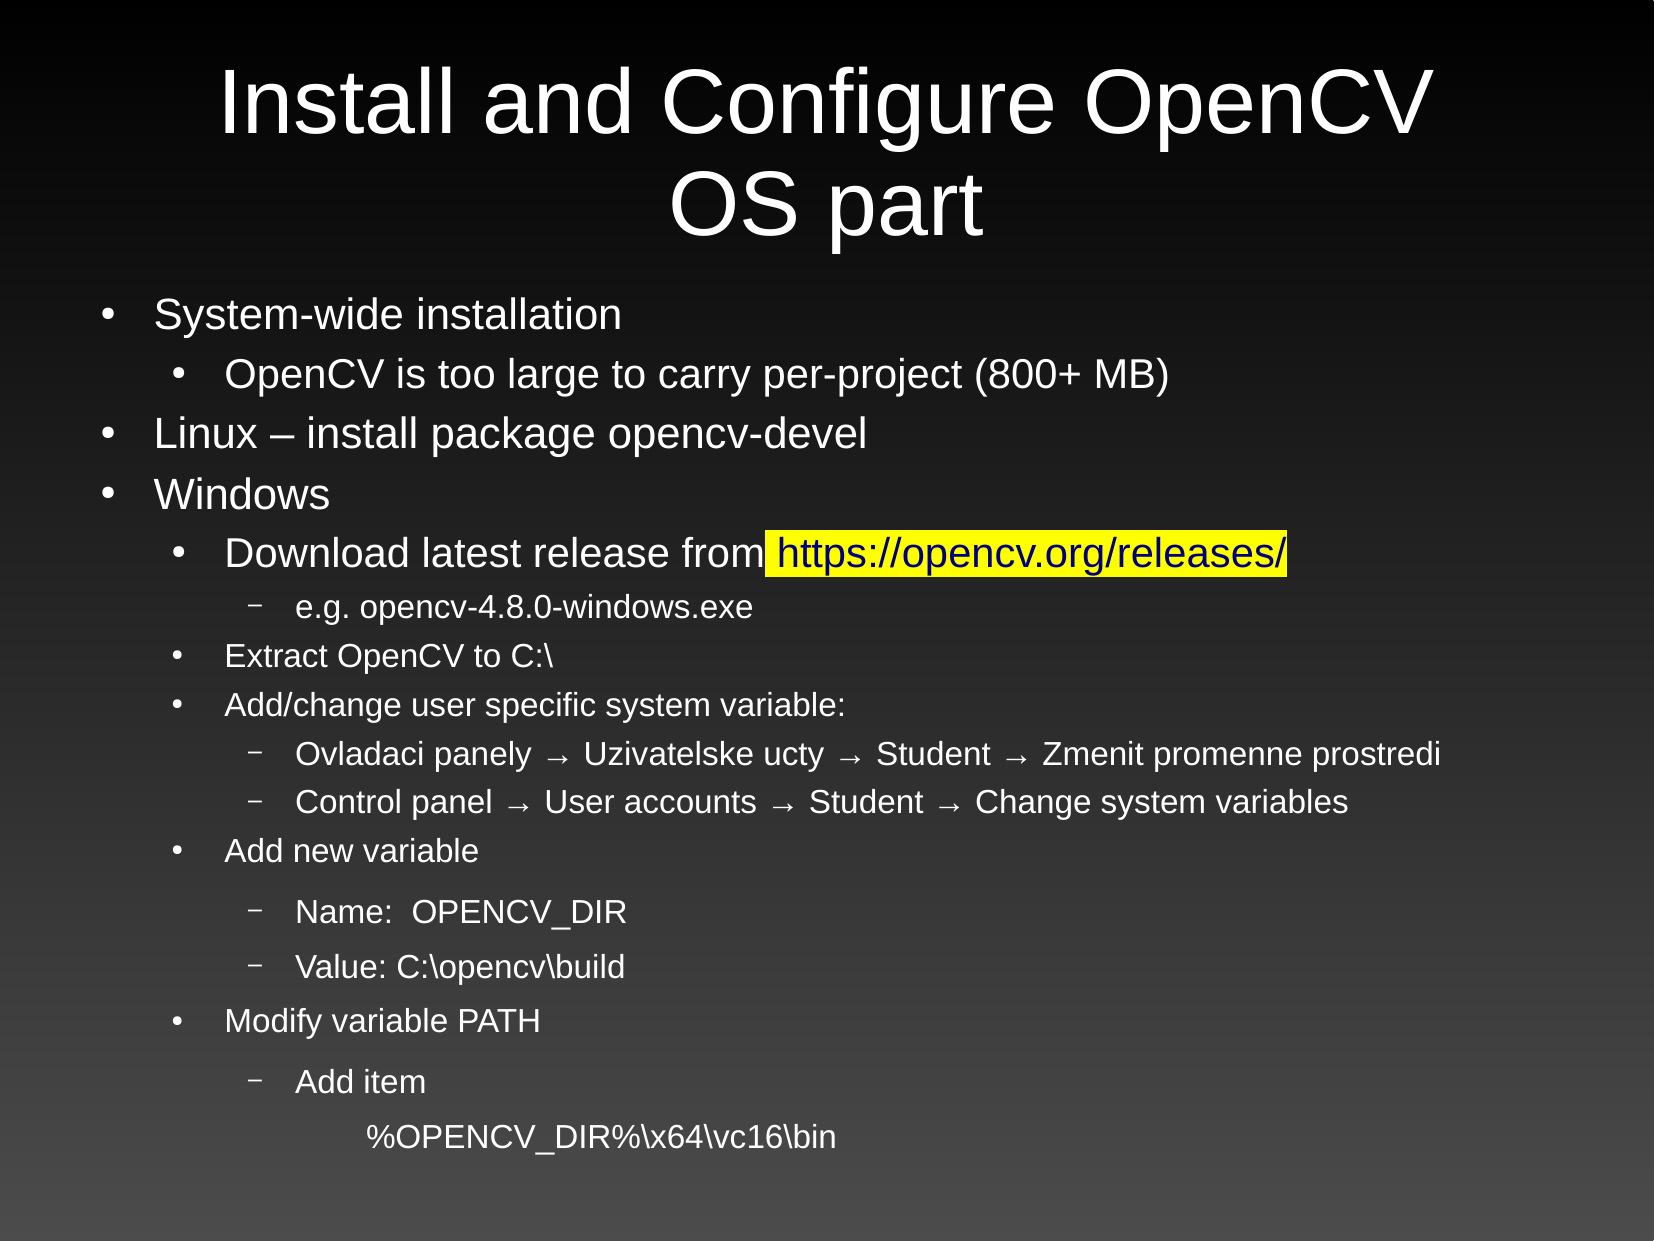

# Install and Configure OpenCV OS part
System-wide installation
OpenCV is too large to carry per-project (800+ MB)
Linux – install package opencv-devel
Windows
Download latest release from https://opencv.org/releases/
e.g. opencv-4.8.0-windows.exe
Extract OpenCV to C:\
Add/change user specific system variable:
Ovladaci panely → Uzivatelske ucty → Student → Zmenit promenne prostredi
Control panel → User accounts → Student → Change system variables
Add new variable
Name: OPENCV_DIR
Value: C:\opencv\build
Modify variable PATH
Add item
%OPENCV_DIR%\x64\vc16\bin